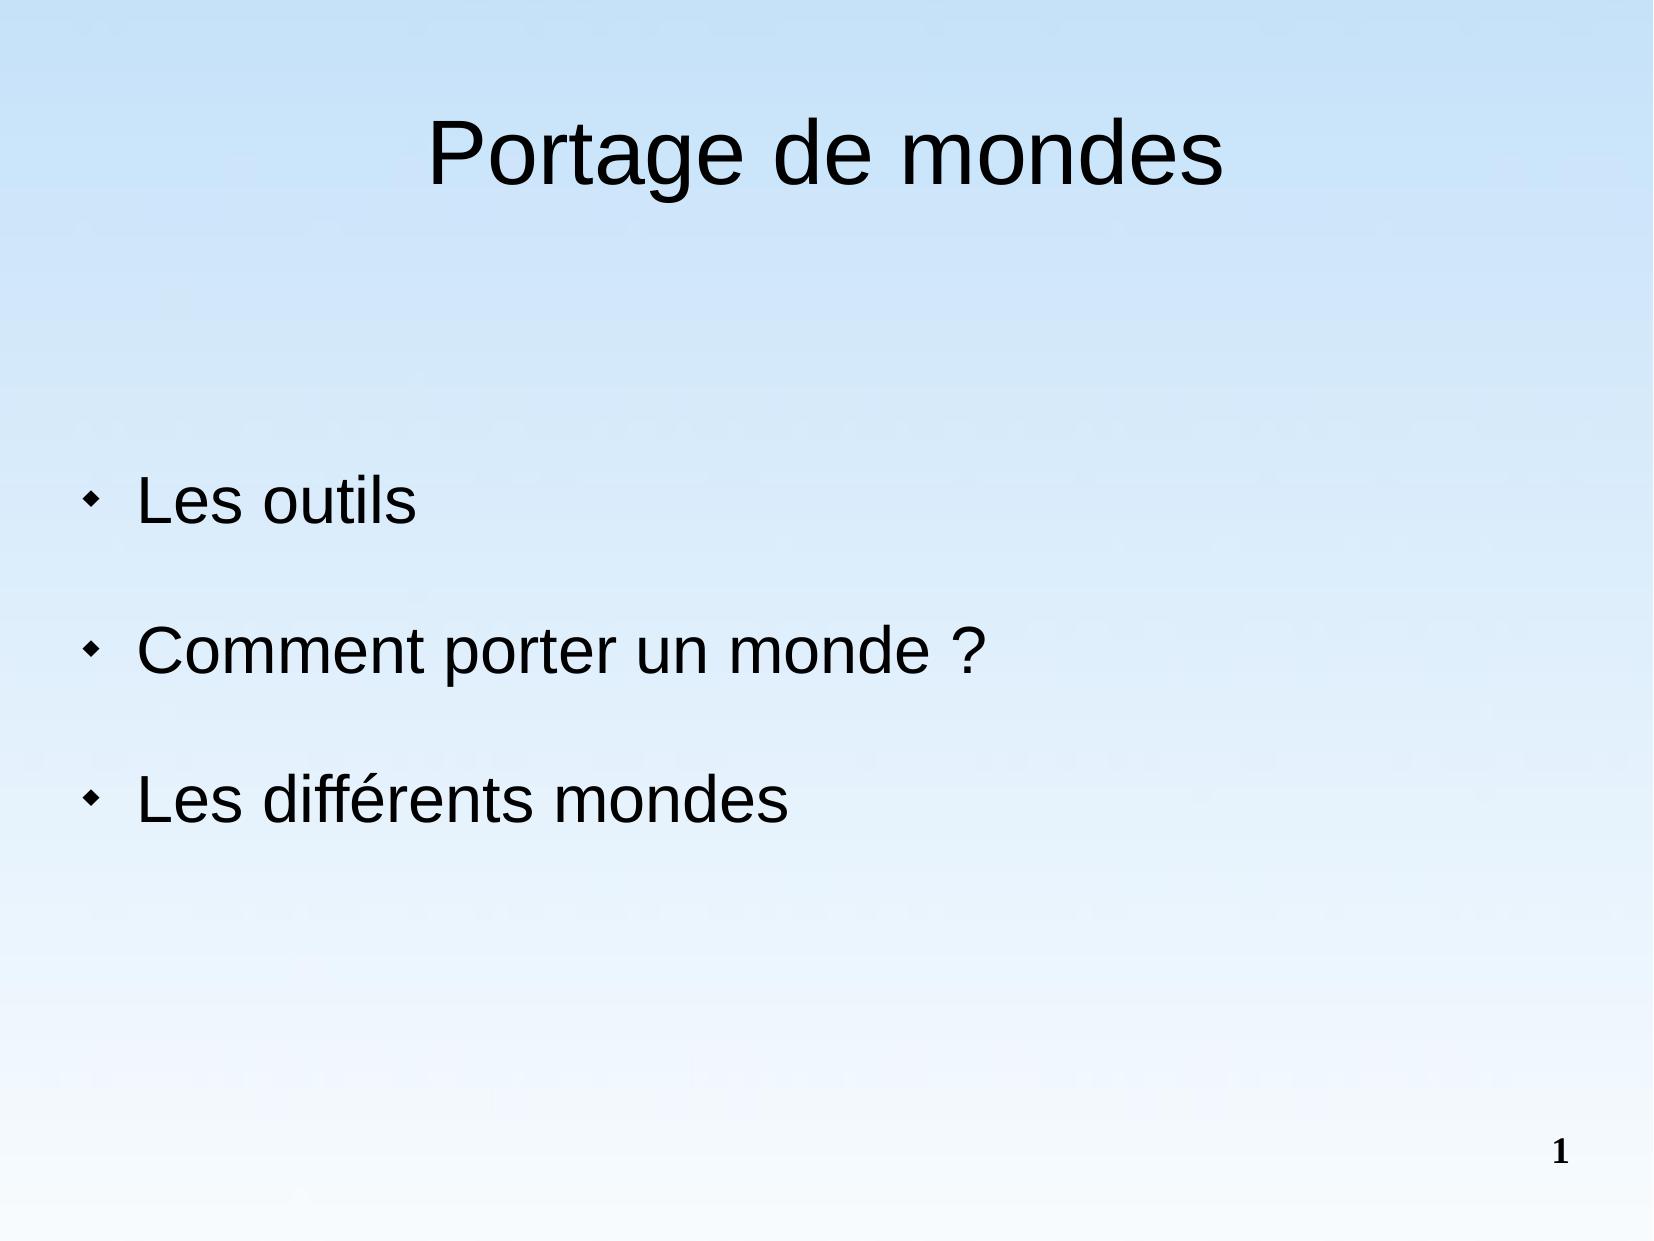

# Portage de mondes
 Les outils
 Comment porter un monde ?
 Les différents mondes
1